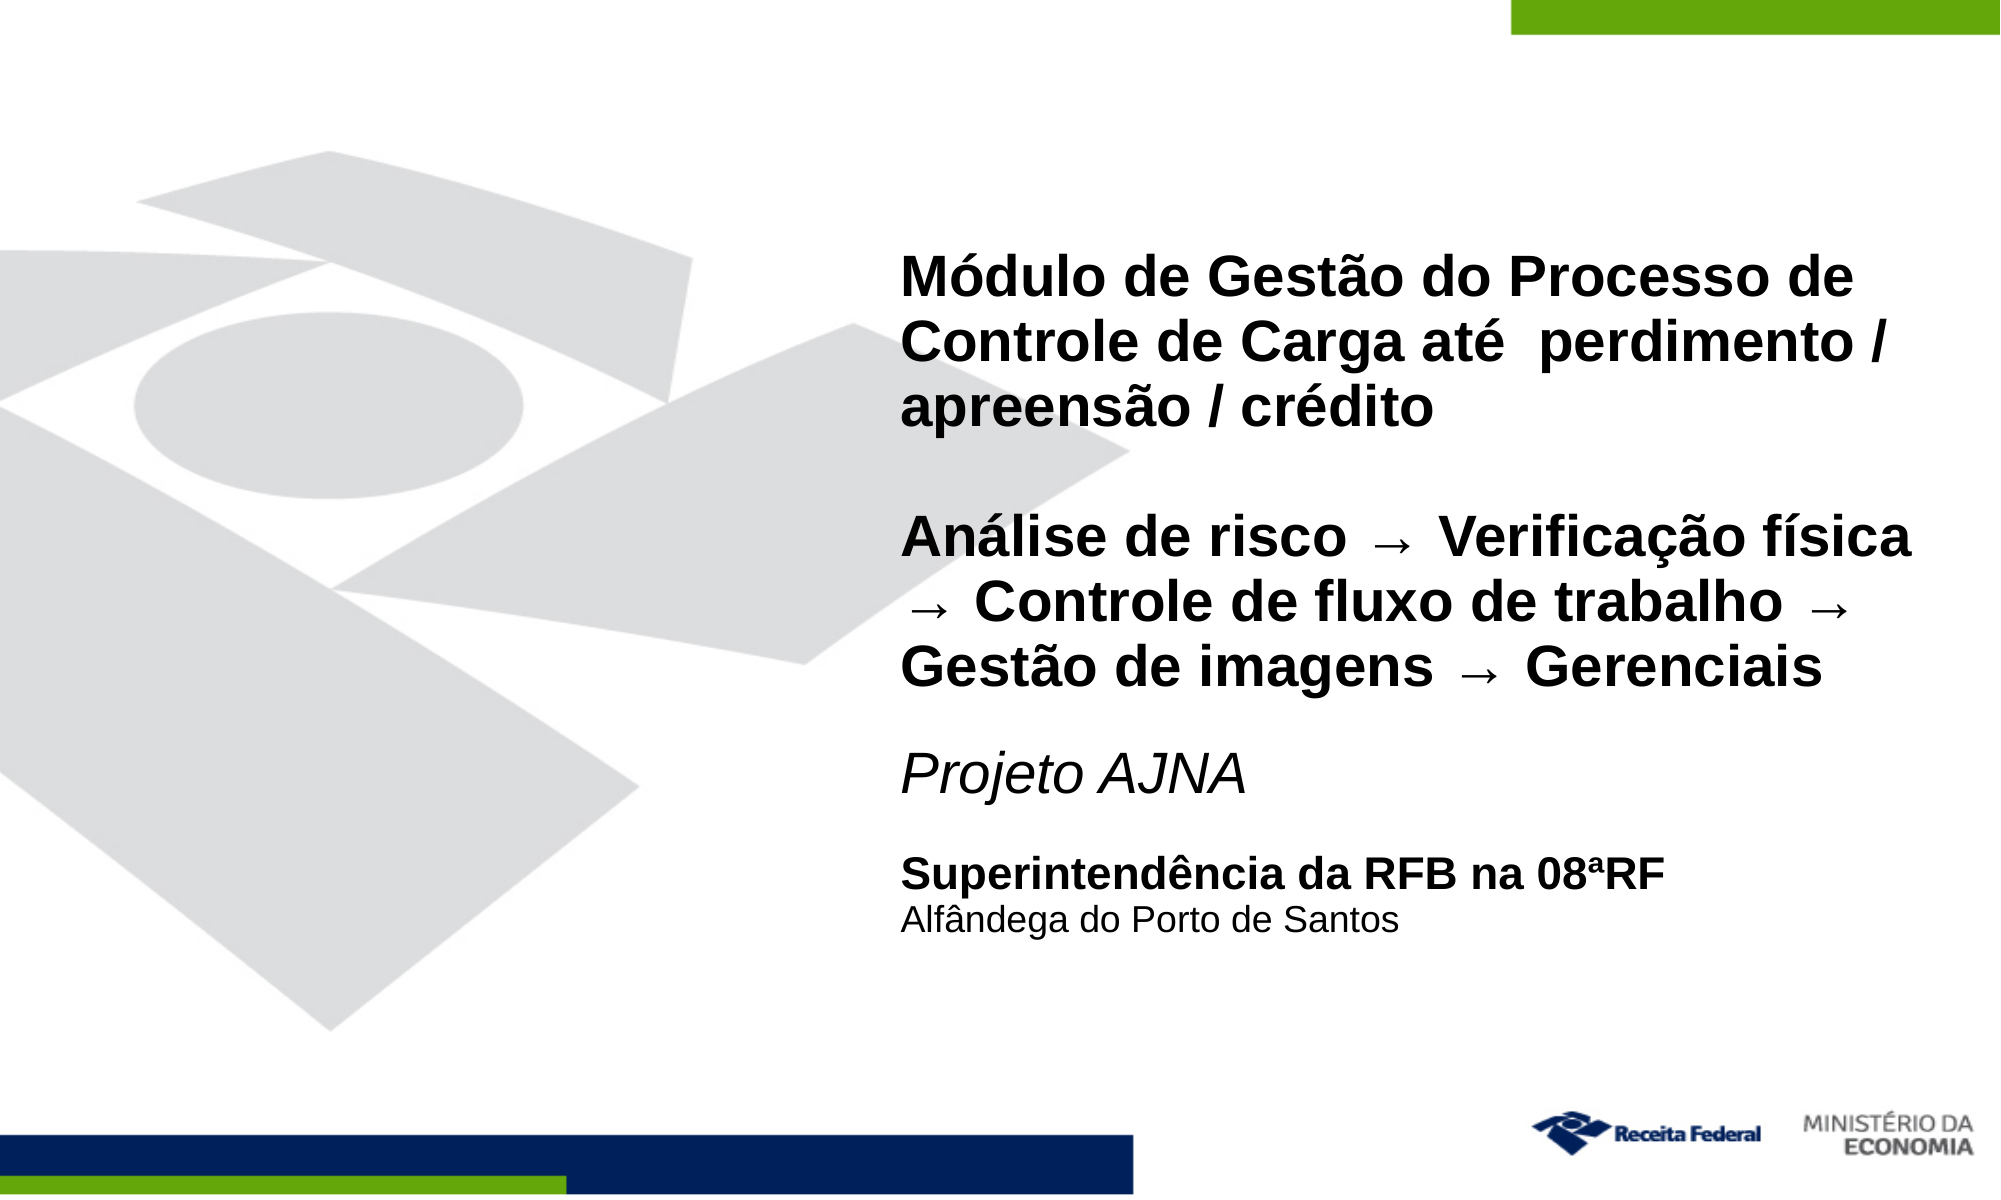

Módulo de Gestão do Processo de Controle de Carga até perdimento / apreensão / crédito
Análise de risco → Verificação física → Controle de fluxo de trabalho → Gestão de imagens → Gerenciais
Projeto AJNA
Superintendência da RFB na 08ªRF
Alfândega do Porto de Santos